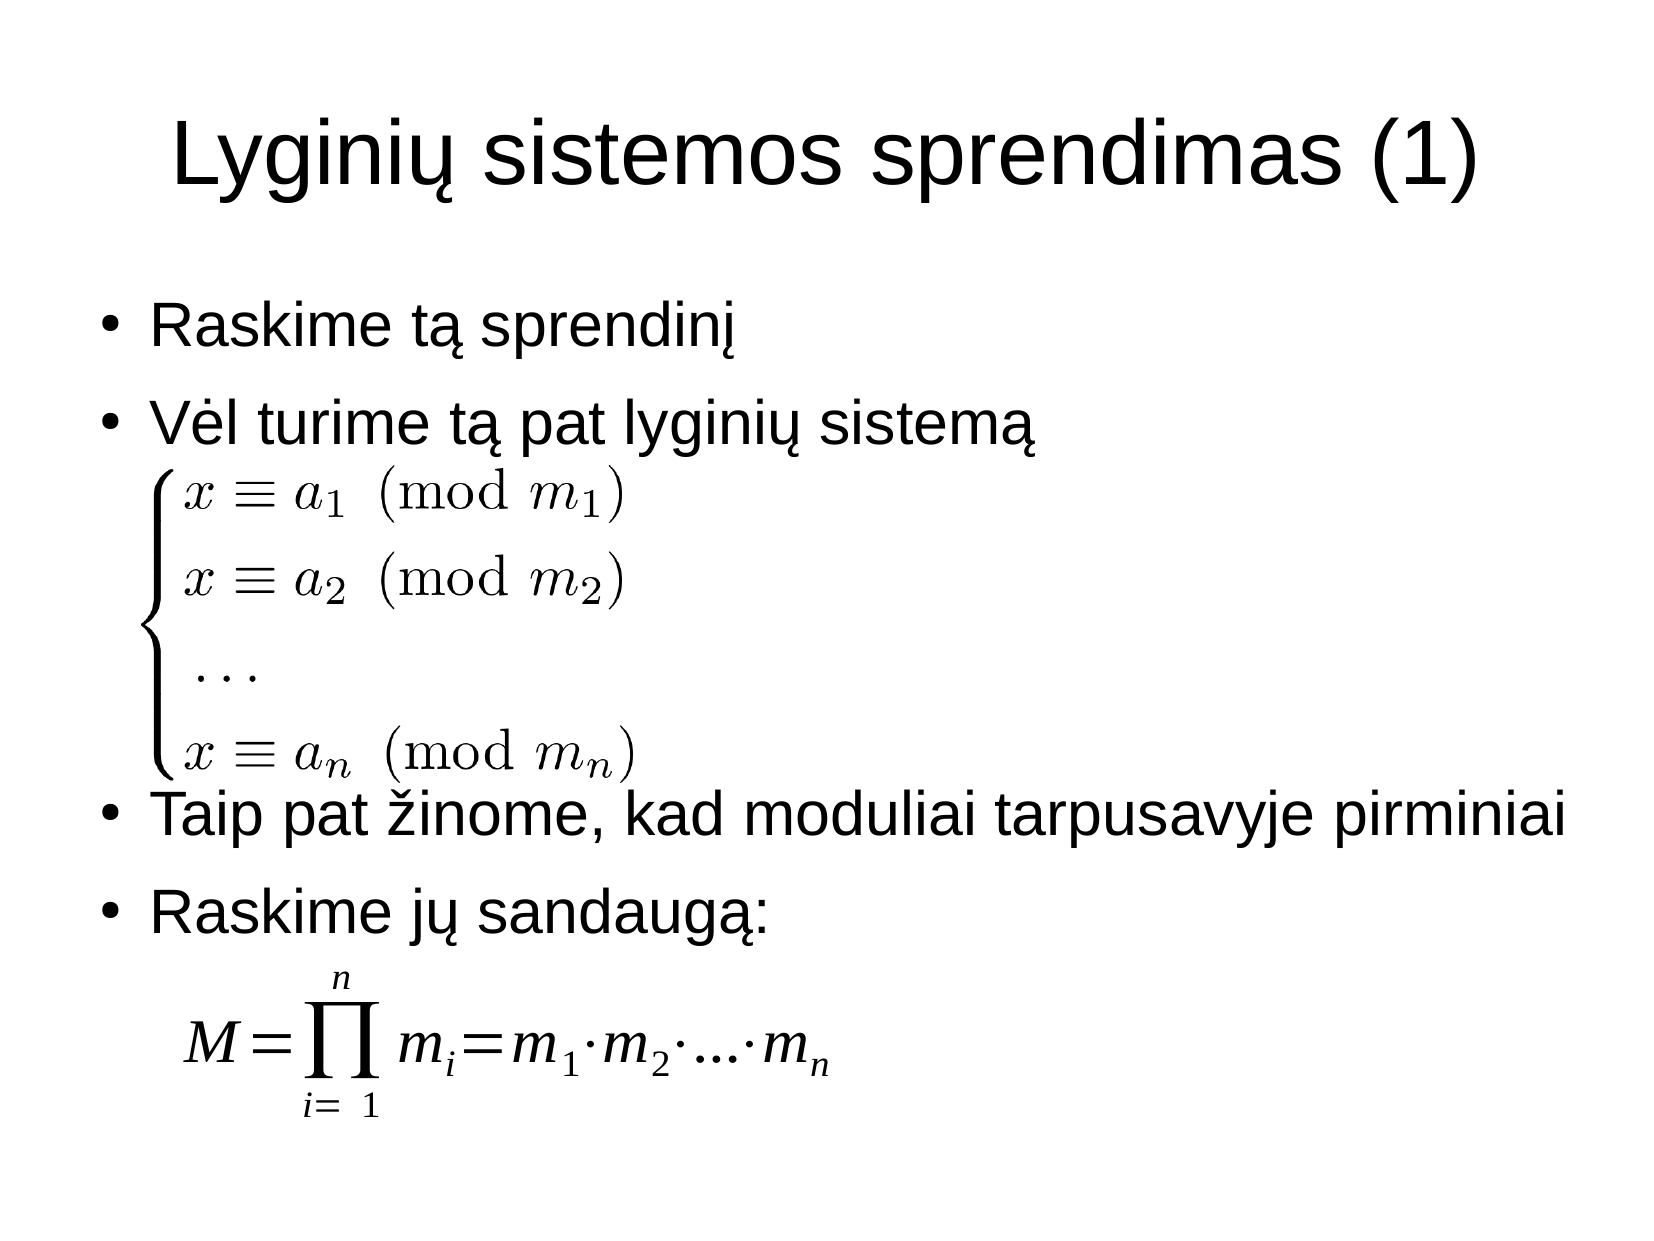

# Lyginių sistemos sprendimas (1)
Raskime tą sprendinį
Vėl turime tą pat lyginių sistemą
Taip pat žinome, kad moduliai tarpusavyje pirminiai
Raskime jų sandaugą: